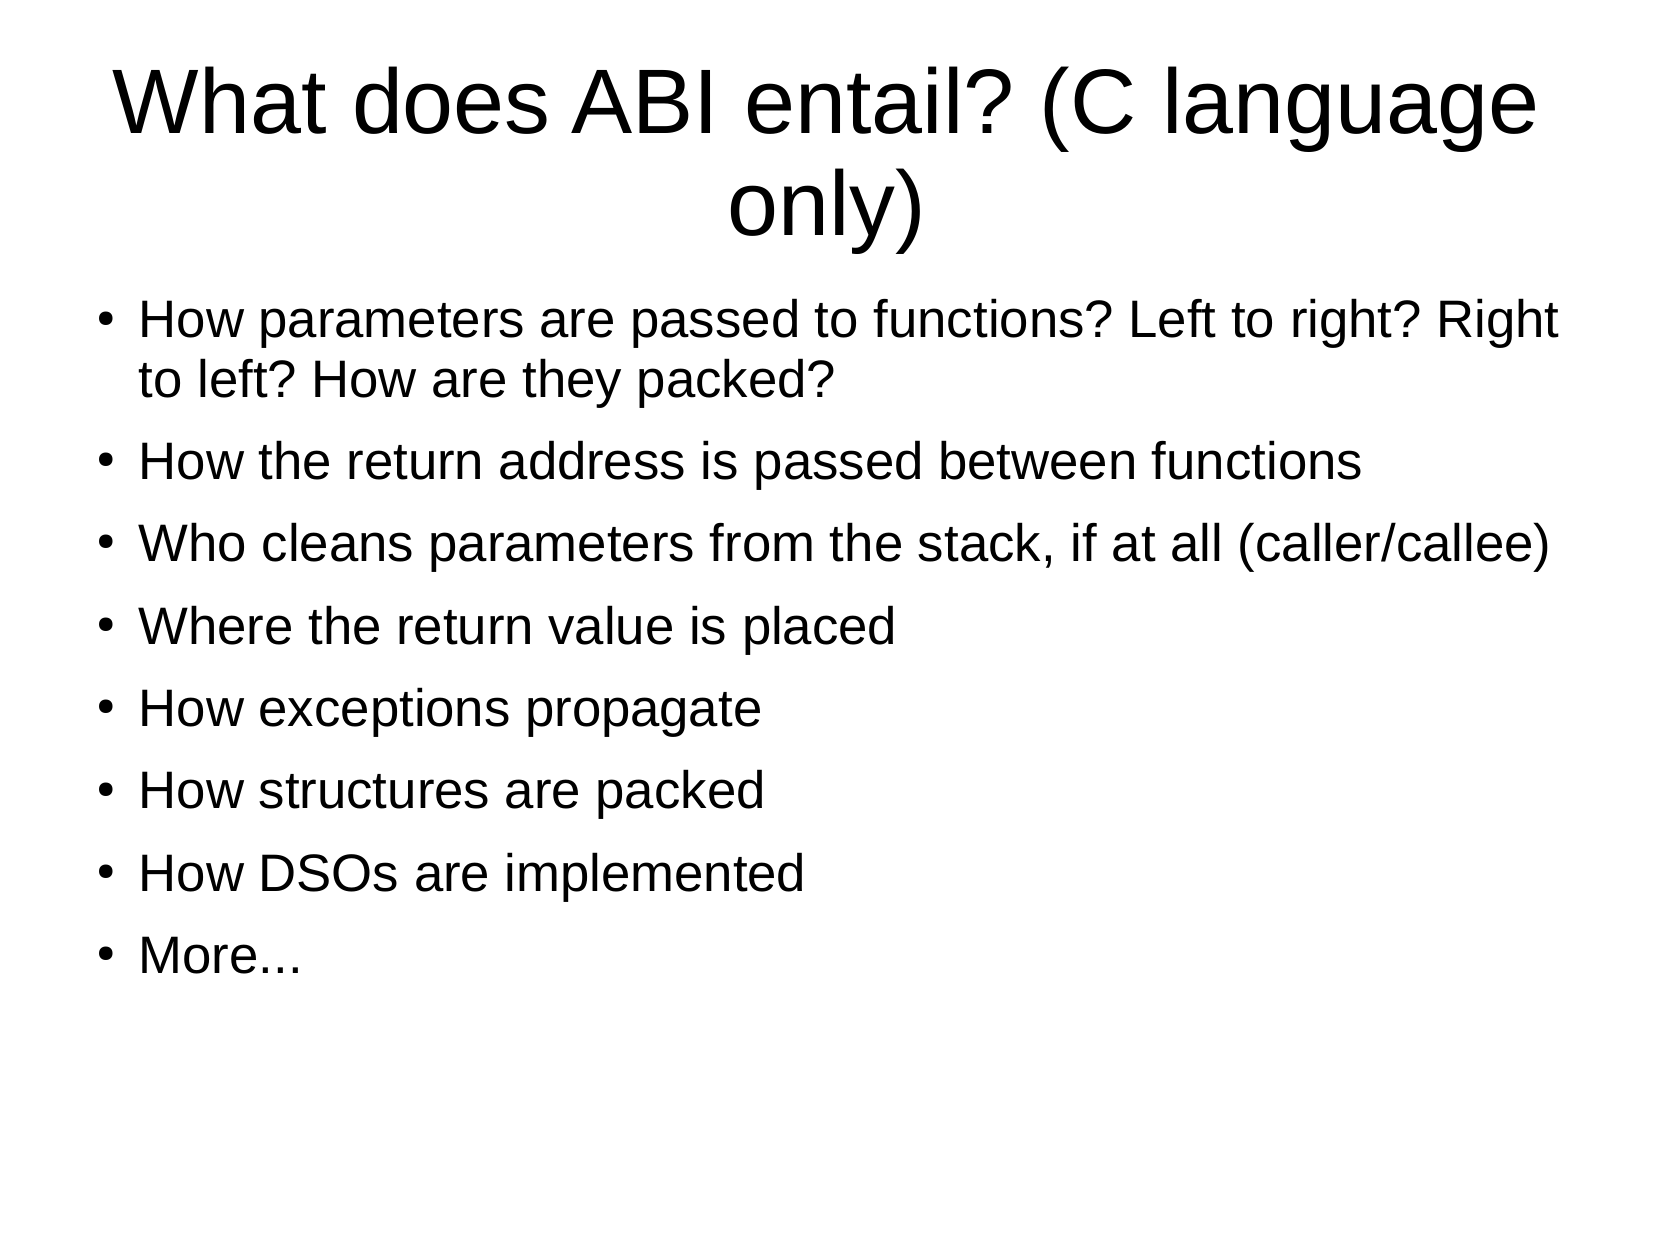

# What does ABI entail? (C language only)
How parameters are passed to functions? Left to right? Right to left? How are they packed?
How the return address is passed between functions
Who cleans parameters from the stack, if at all (caller/callee)
Where the return value is placed
How exceptions propagate
How structures are packed
How DSOs are implemented
More...